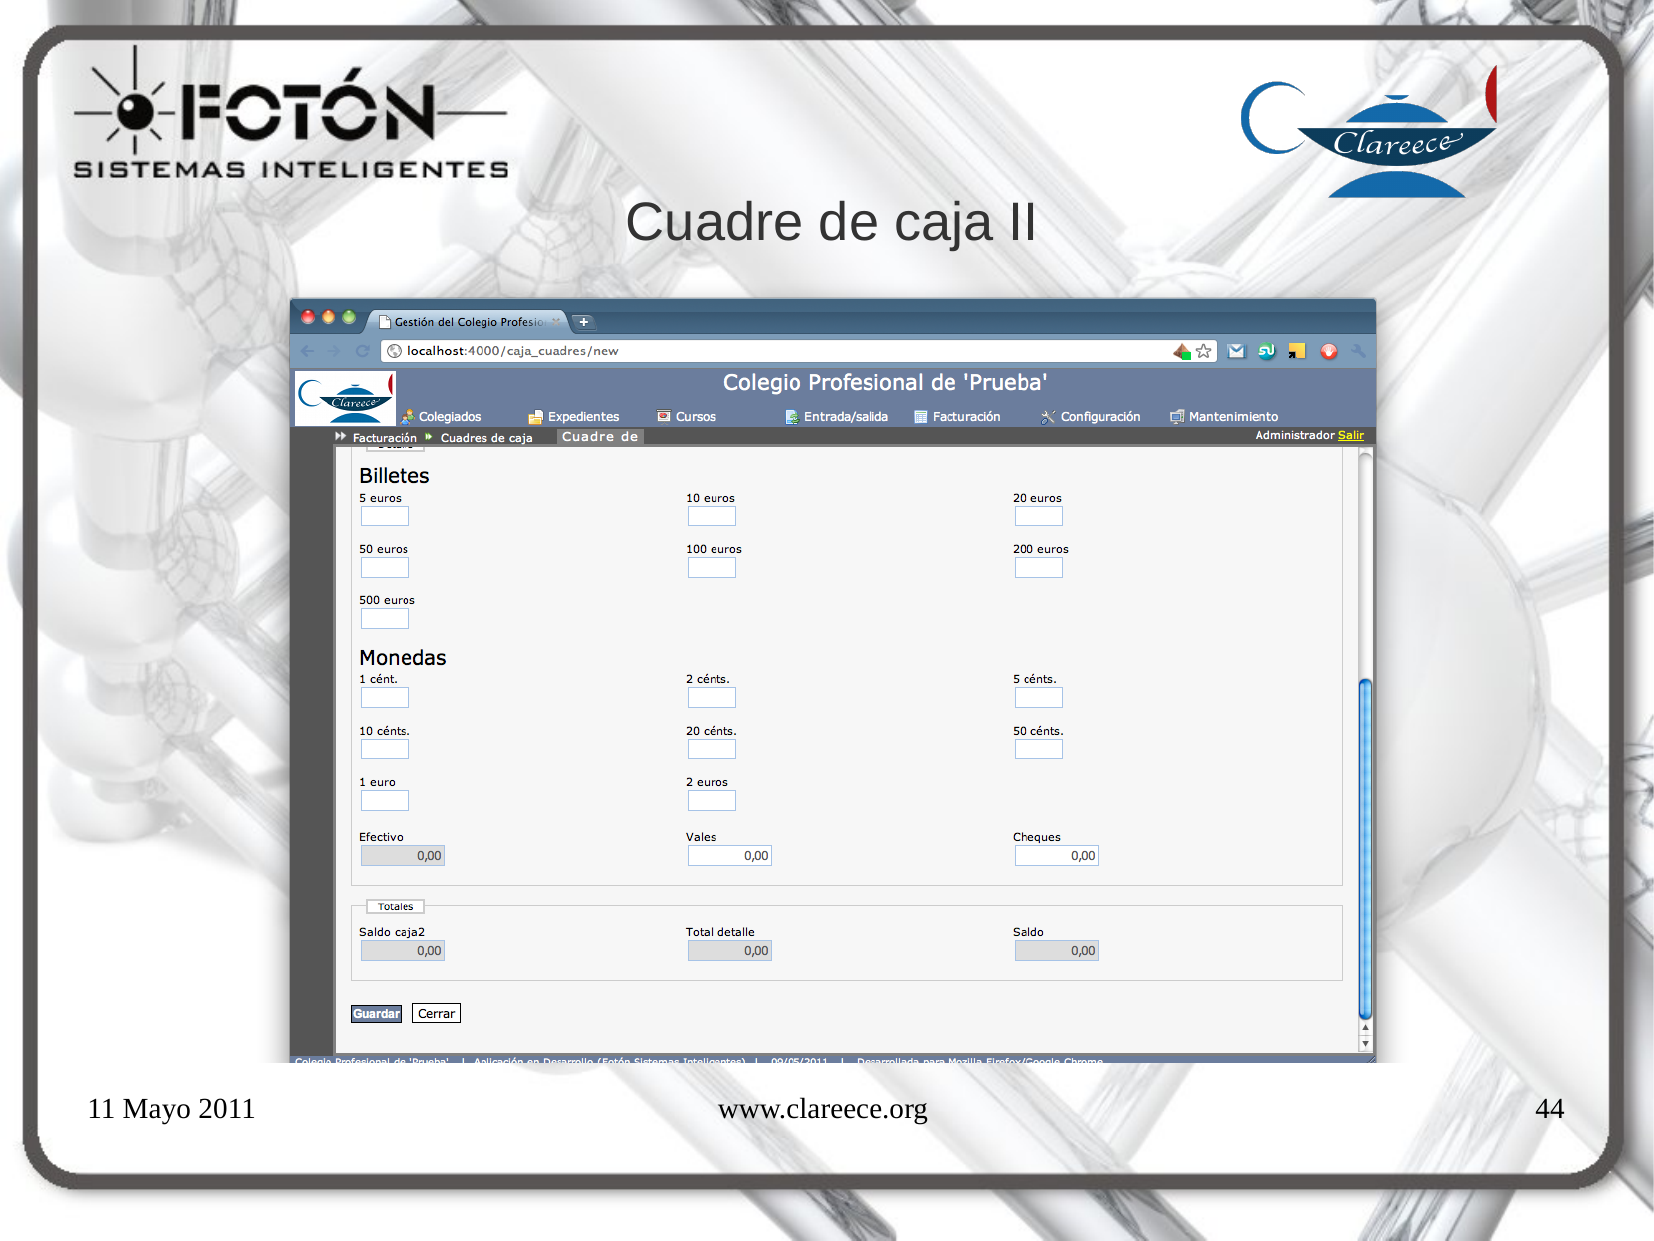

# Cuadre de caja II
11 Mayo 2011
www.clareece.org
44